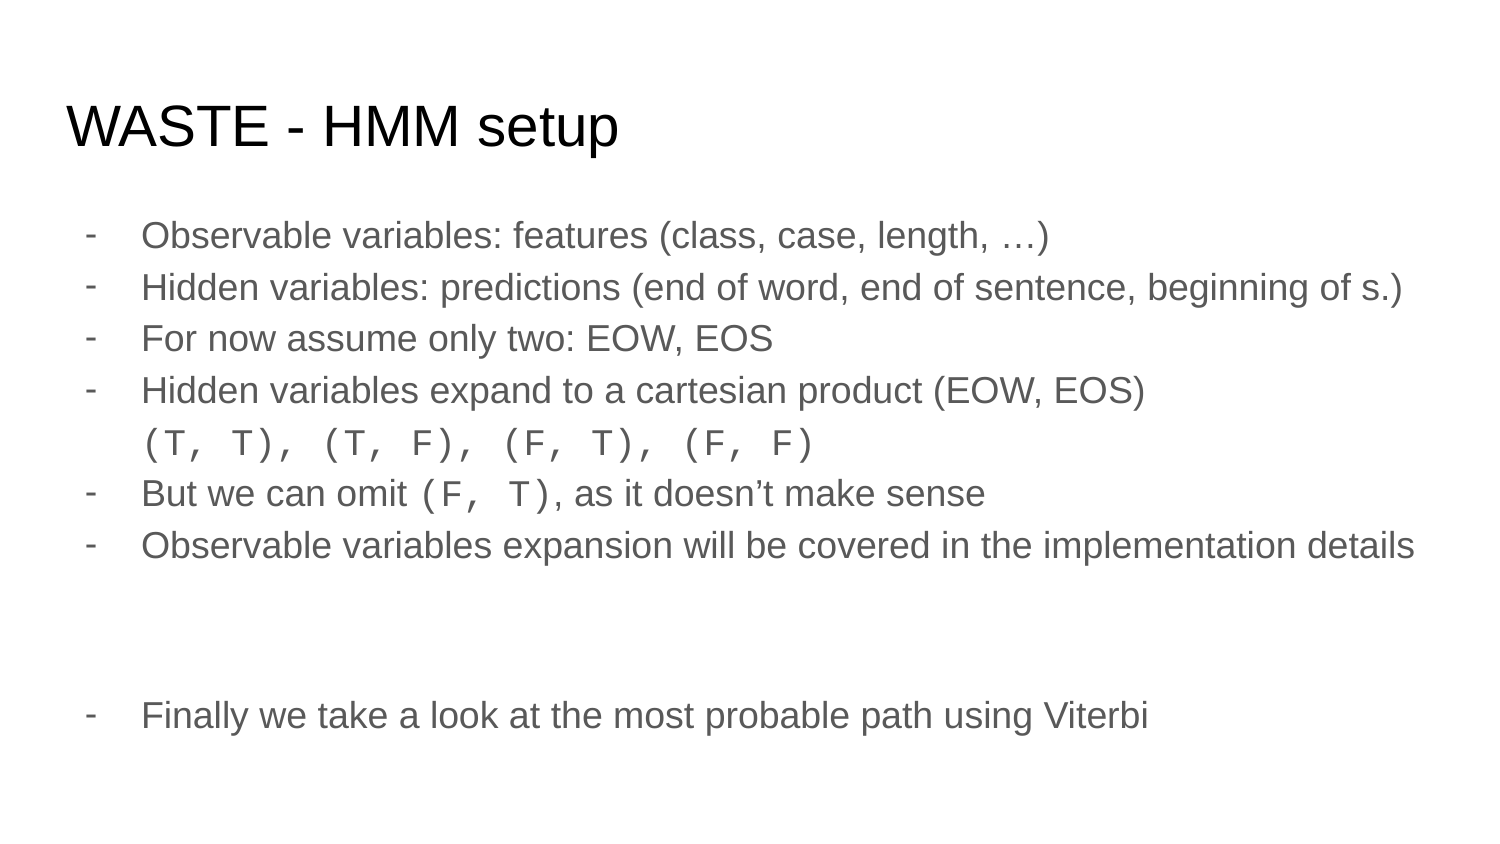

# WASTE - HMM setup
Observable variables: features (class, case, length, …)
Hidden variables: predictions (end of word, end of sentence, beginning of s.)
For now assume only two: EOW, EOS
Hidden variables expand to a cartesian product (EOW, EOS)
(T, T), (T, F), (F, T), (F, F)
But we can omit (F, T), as it doesn’t make sense
Observable variables expansion will be covered in the implementation details
Finally we take a look at the most probable path using Viterbi